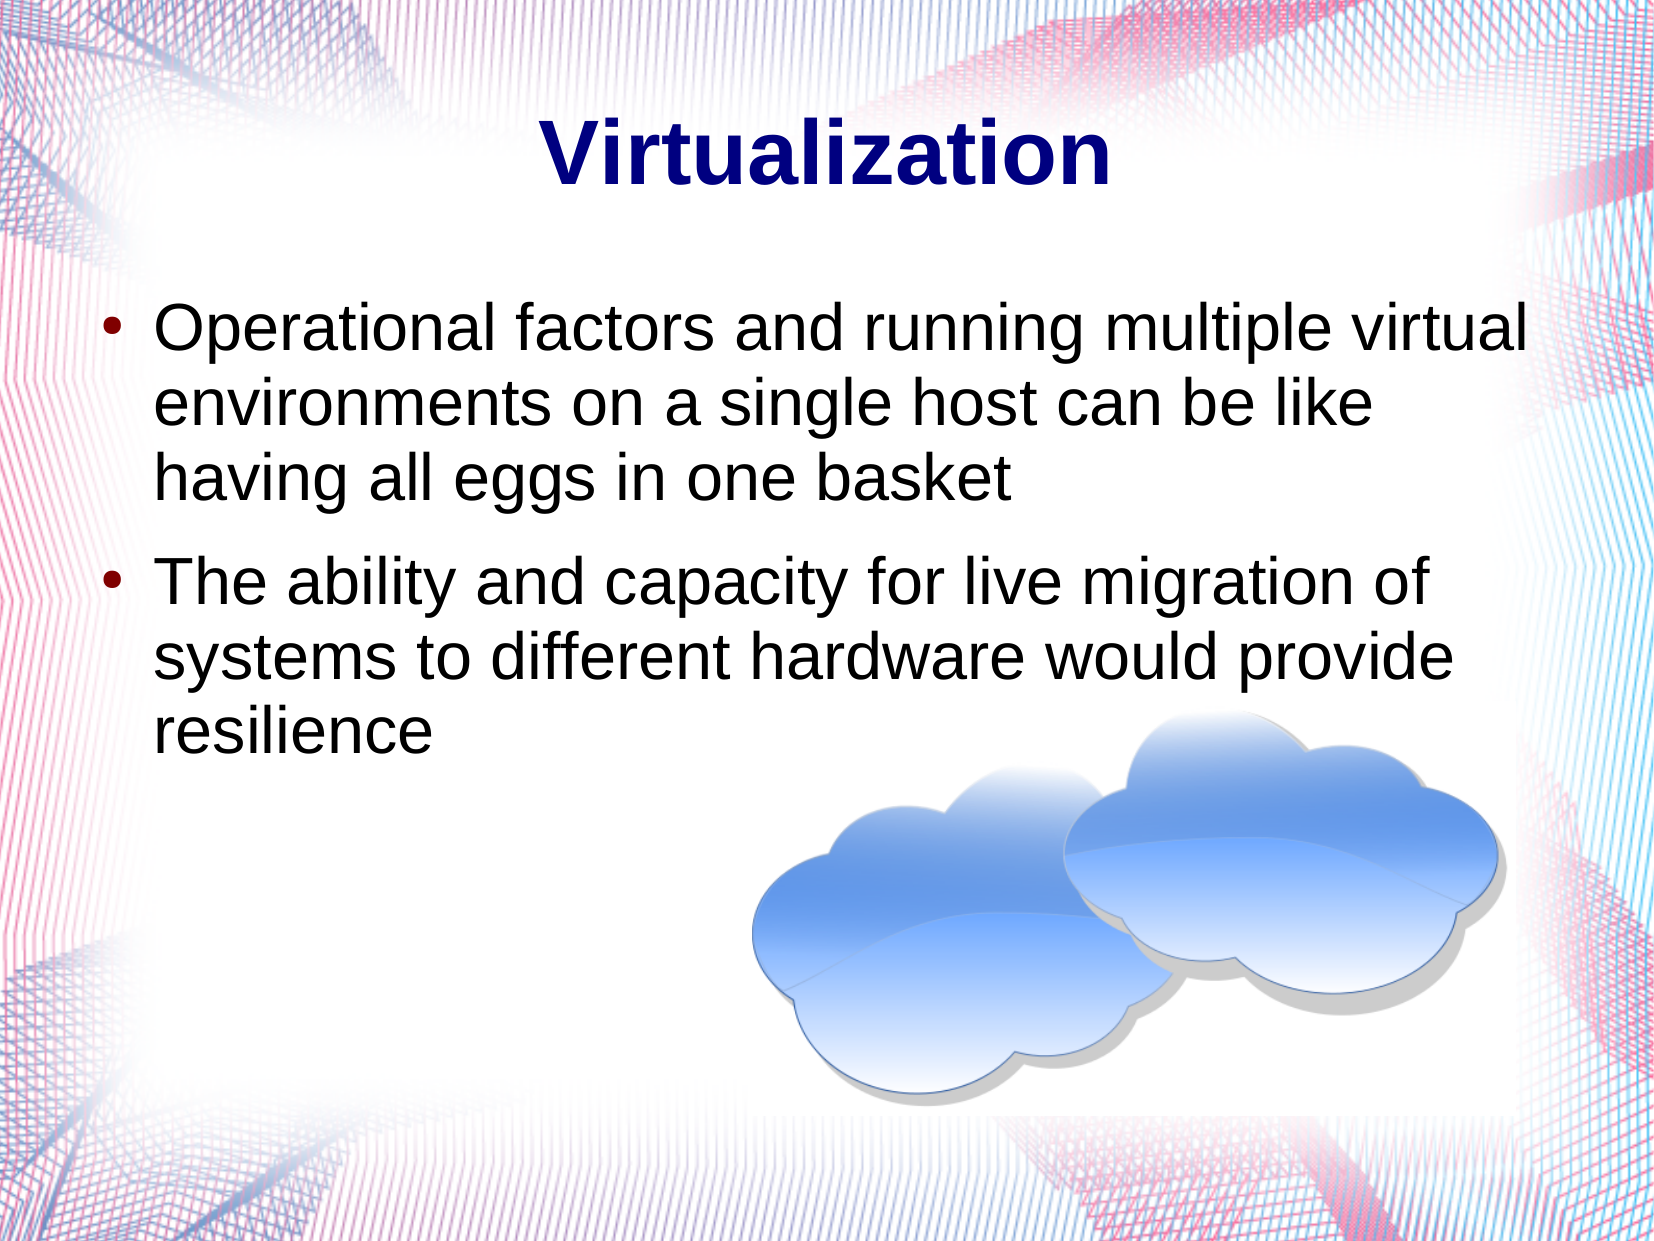

# Virtualization
Operational factors and running multiple virtual environments on a single host can be like having all eggs in one basket
The ability and capacity for live migration of systems to different hardware would provide resilience